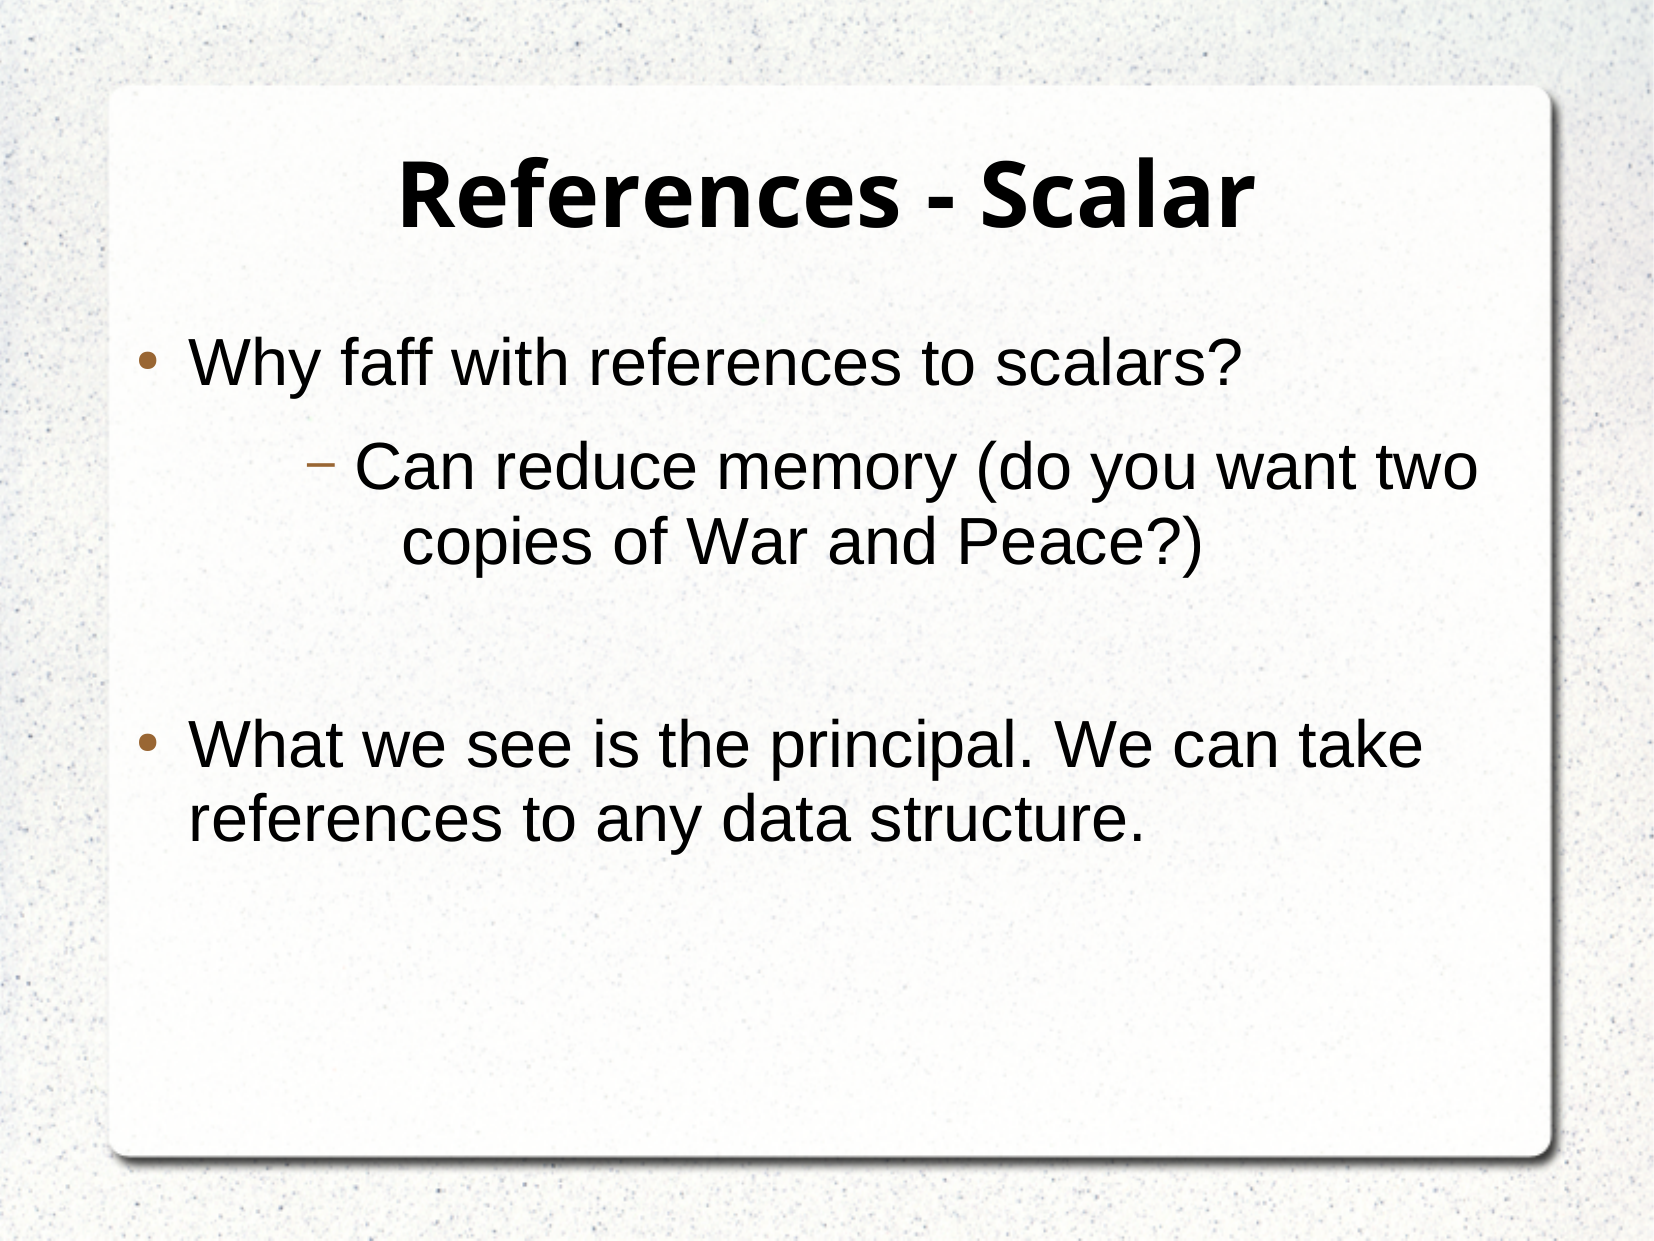

# References - Scalar
Why faff with references to scalars?
Can reduce memory (do you want two copies of War and Peace?)
What we see is the principal. We can take references to any data structure.